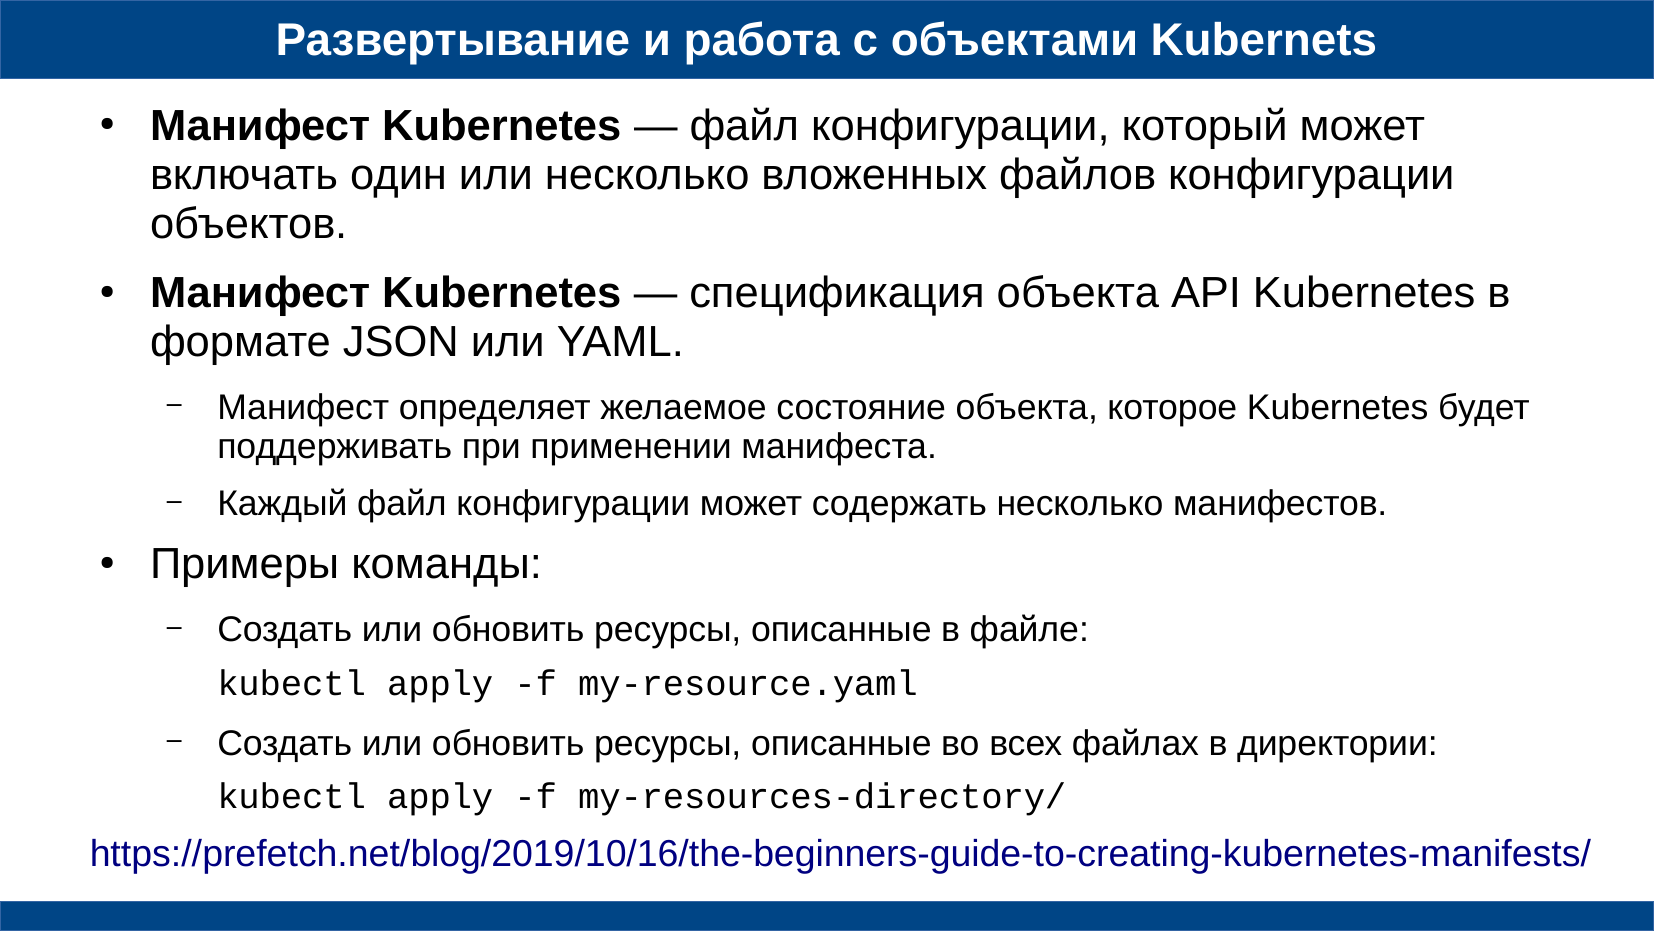

# Развертывание и работа с объектами Kubernets
Манифест Kubernetes — файл конфигурации, который может включать один или несколько вложенных файлов конфигурации объектов.
Манифест Kubernetes — cпецификация объекта API Kubernetes в формате JSON или YAML.
Манифест определяет желаемое состояние объекта, которое Kubernetes будет поддерживать при применении манифеста.
Каждый файл конфигурации может содержать несколько манифестов.
Примеры команды:
Создать или обновить ресурсы, описанные в файле:
kubectl apply -f my-resource.yaml
Создать или обновить ресурсы, описанные во всех файлах в директории:
kubectl apply -f my-resources-directory/
https://prefetch.net/blog/2019/10/16/the-beginners-guide-to-creating-kubernetes-manifests/